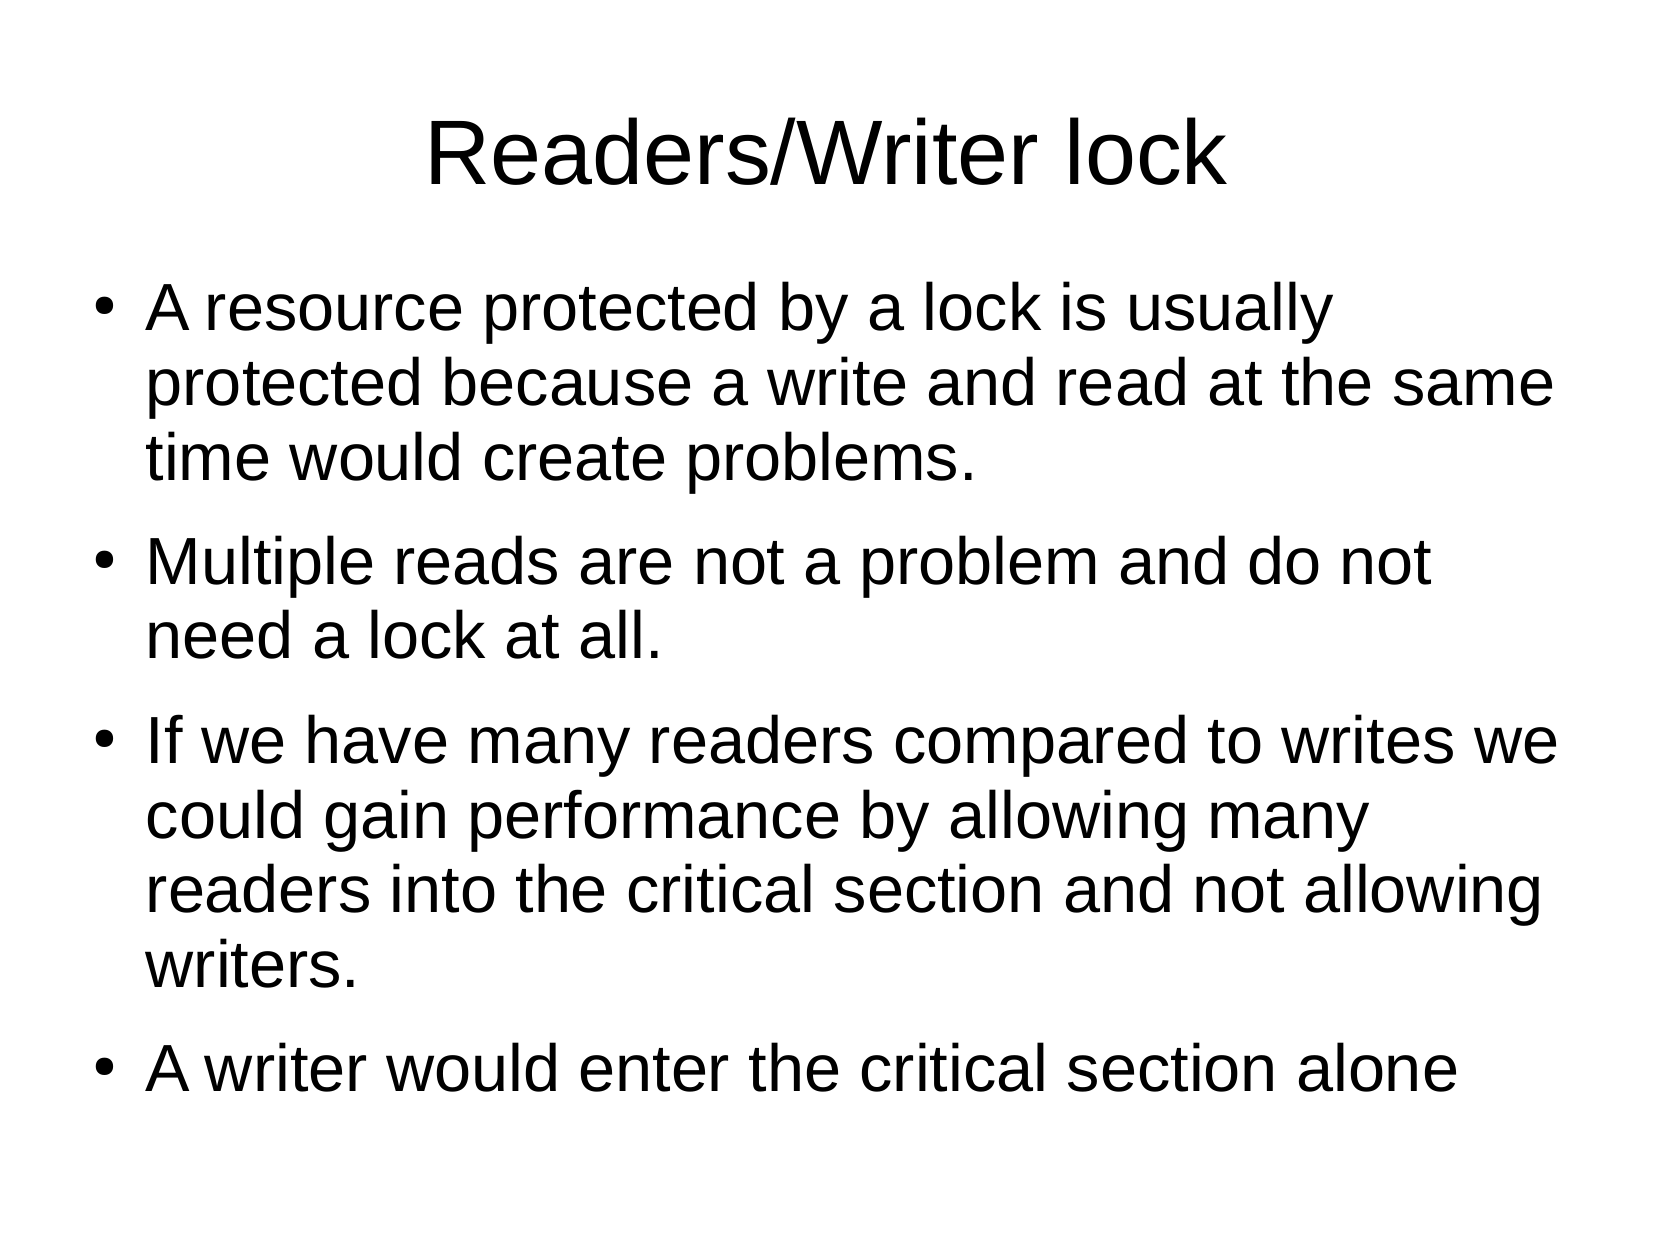

# Readers/Writer lock
A resource protected by a lock is usually protected because a write and read at the same time would create problems.
Multiple reads are not a problem and do not need a lock at all.
If we have many readers compared to writes we could gain performance by allowing many readers into the critical section and not allowing writers.
A writer would enter the critical section alone